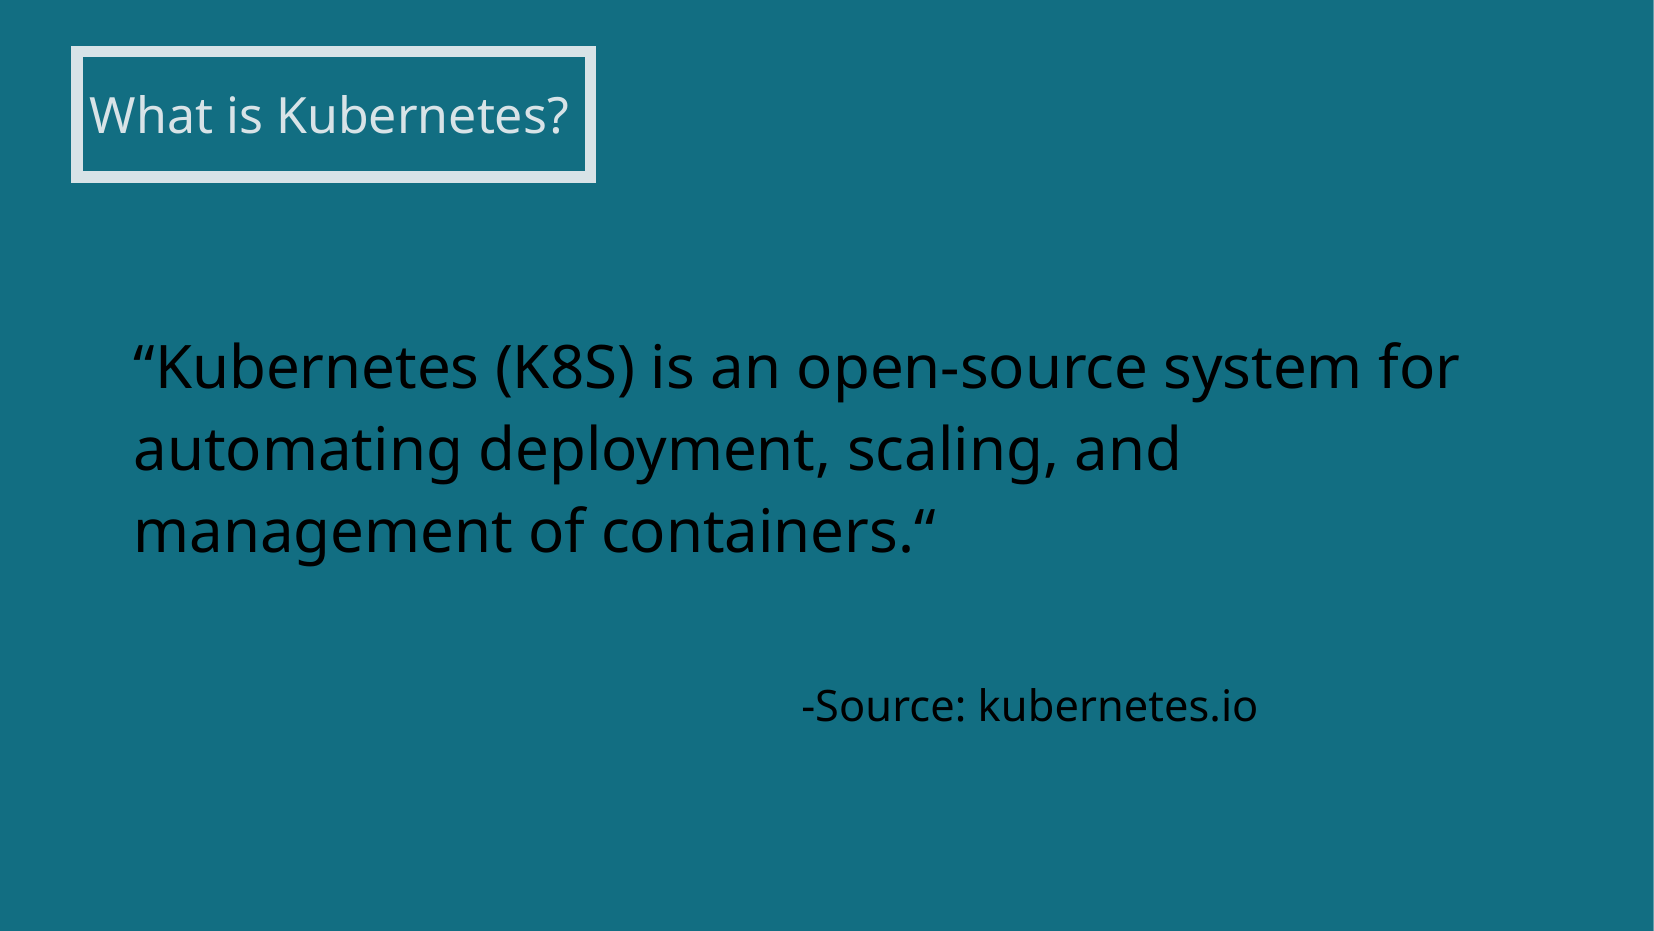

# What is Kubernetes?
“Kubernetes (K8S) is an open-source system for automating deployment, scaling, and management of containers.“
 -Source: kubernetes.io